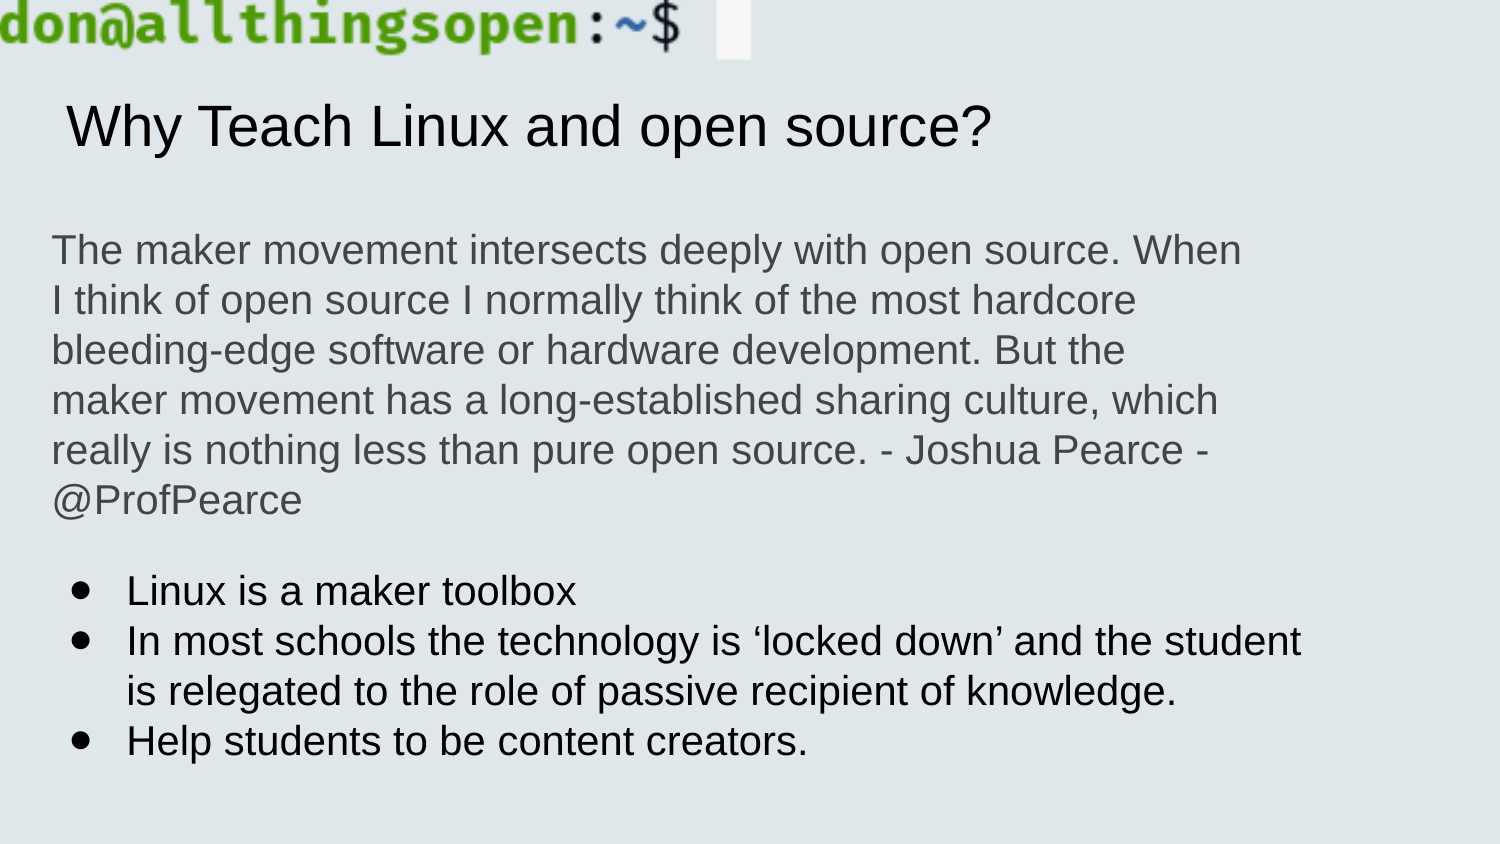

# Why Teach Linux and open source?
The maker movement intersects deeply with open source. When I think of open source I normally think of the most hardcore bleeding-edge software or hardware development. But the maker movement has a long-established sharing culture, which really is nothing less than pure open source. - Joshua Pearce - @ProfPearce
Linux is a maker toolbox
In most schools the technology is ‘locked down’ and the student is relegated to the role of passive recipient of knowledge.
Help students to be content creators.